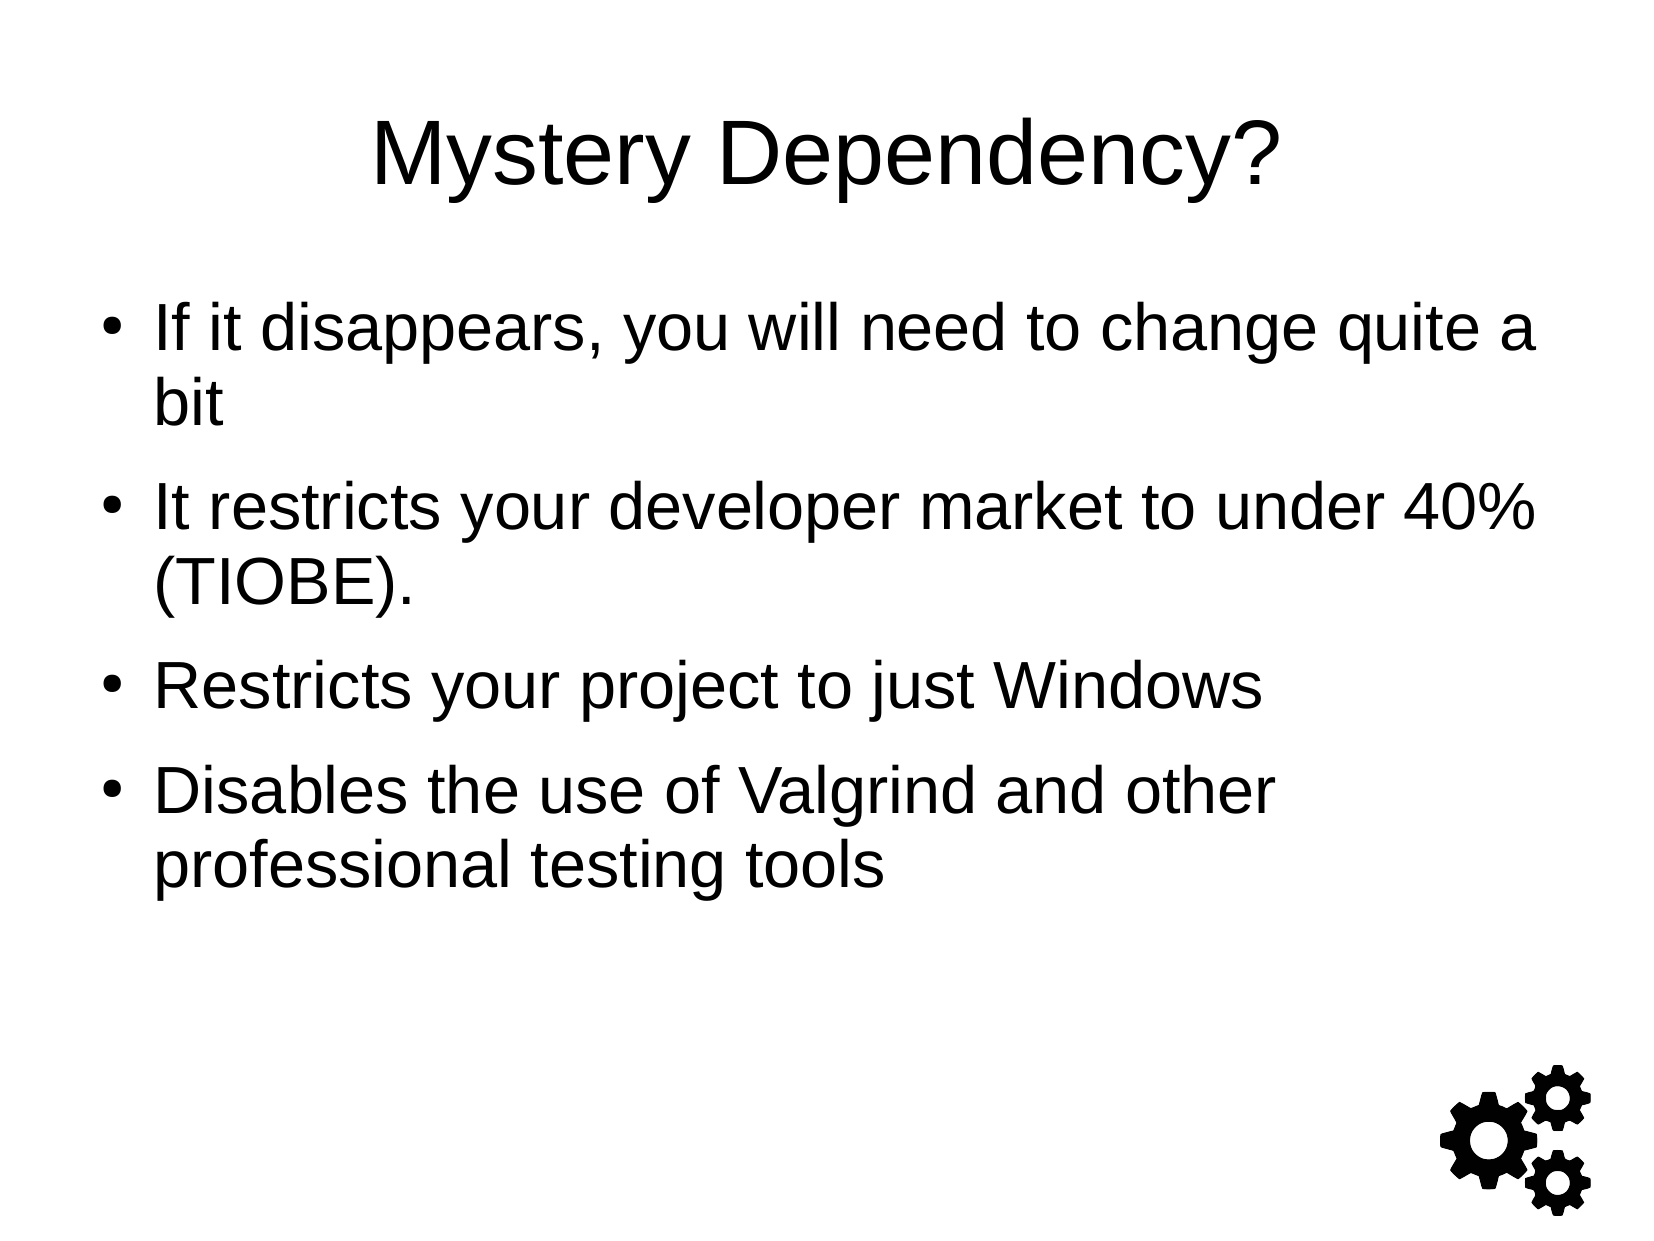

# Mystery Dependency?
If it disappears, you will need to change quite a bit
It restricts your developer market to under 40% (TIOBE).
Restricts your project to just Windows
Disables the use of Valgrind and other professional testing tools